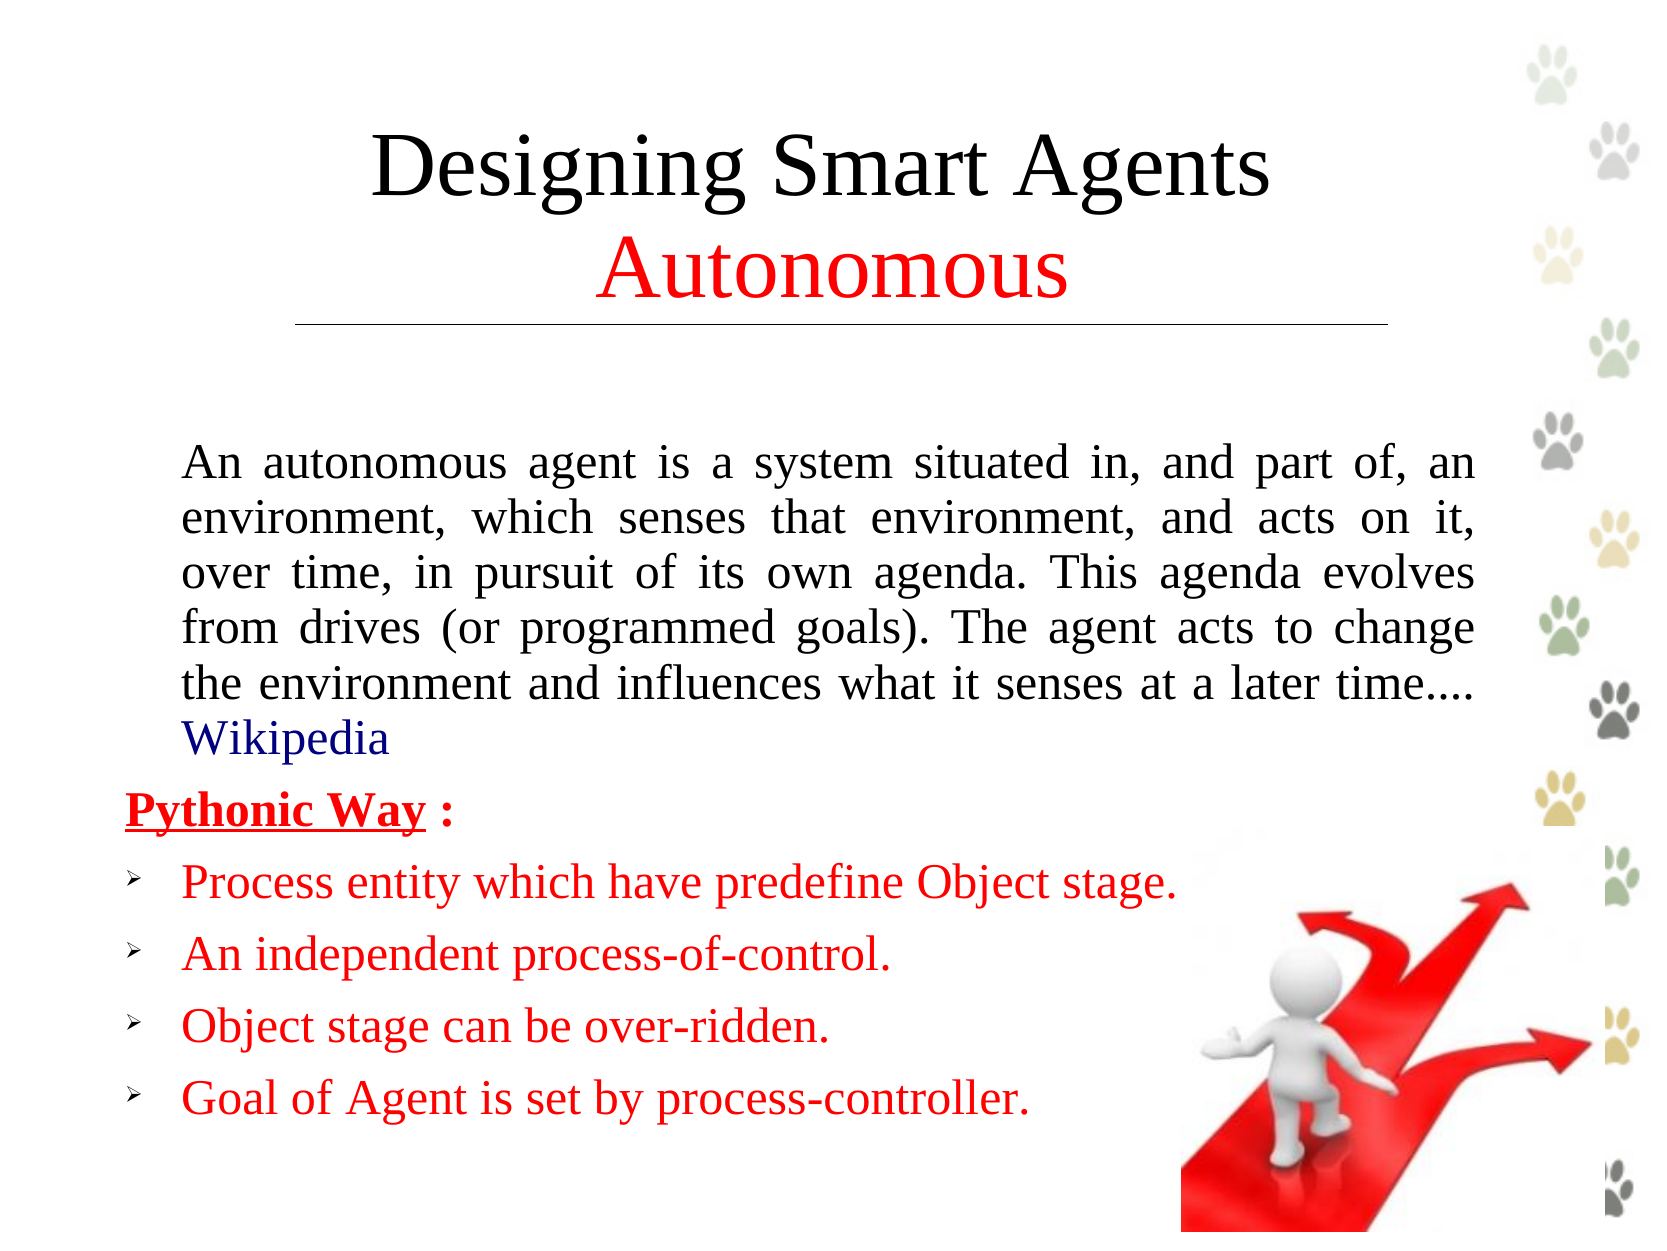

# Designing Smart Agents Autonomous
An autonomous agent is a system situated in, and part of, an environment, which senses that environment, and acts on it, over time, in pursuit of its own agenda. This agenda evolves from drives (or programmed goals). The agent acts to change the environment and influences what it senses at a later time.... Wikipedia
Pythonic Way :
Process entity which have predefine Object stage.
An independent process-of-control.
Object stage can be over-ridden.
Goal of Agent is set by process-controller.